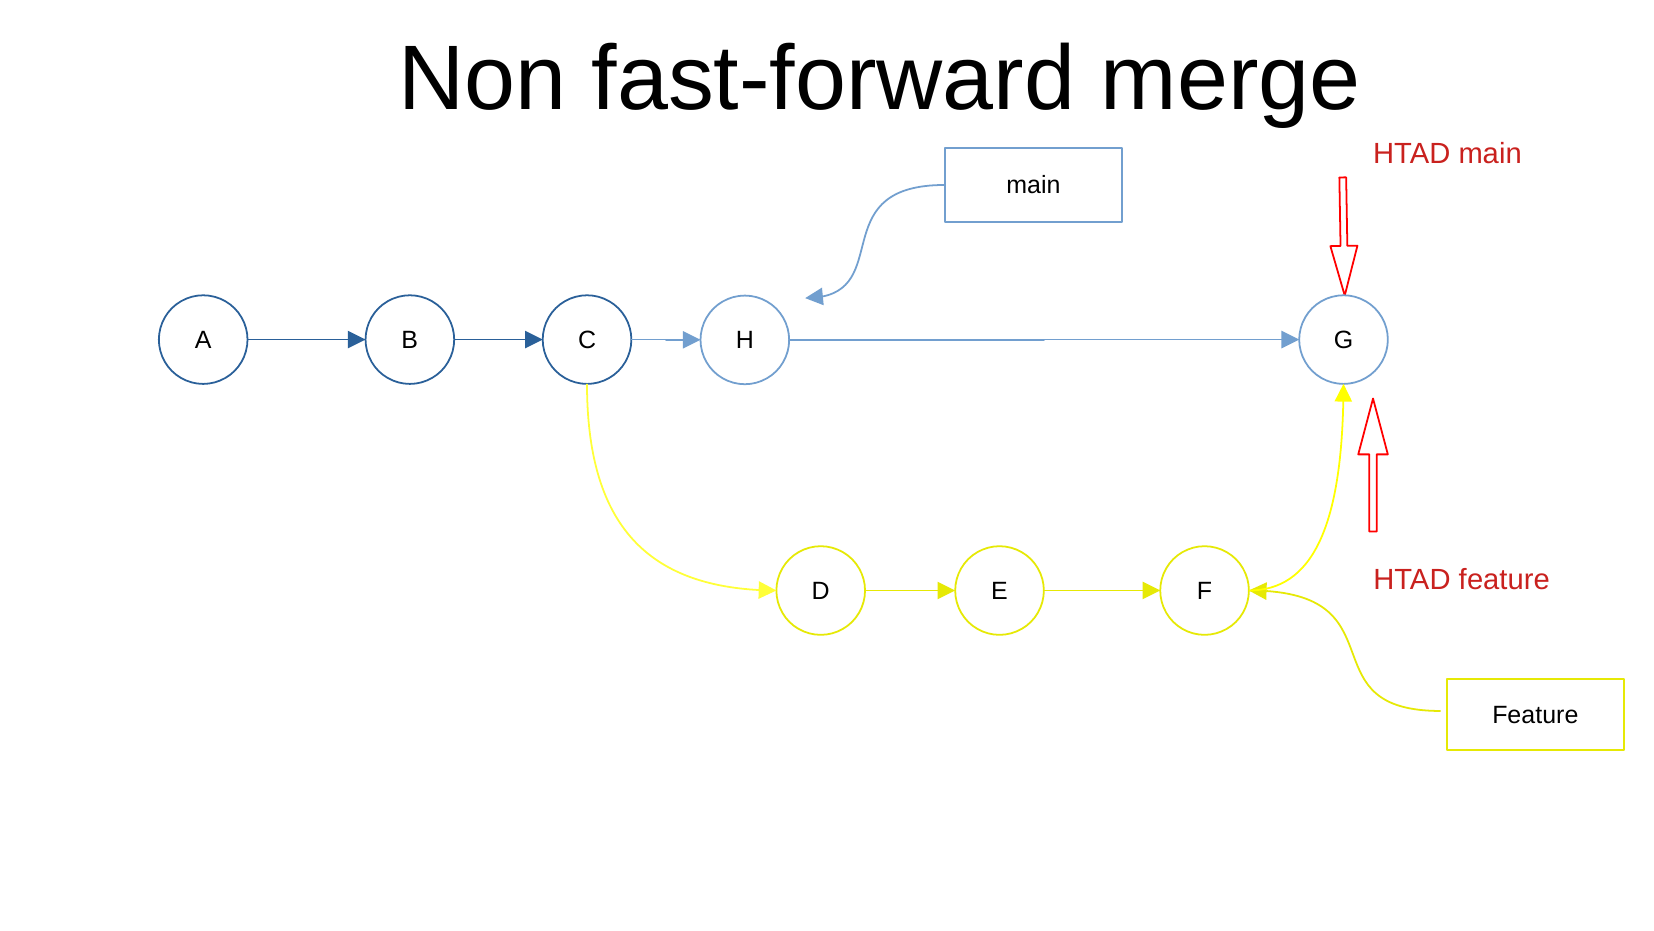

# Non fast-forward merge
HTAD main
main
A
B
C
G
H
D
E
F
HTAD feature
Feature